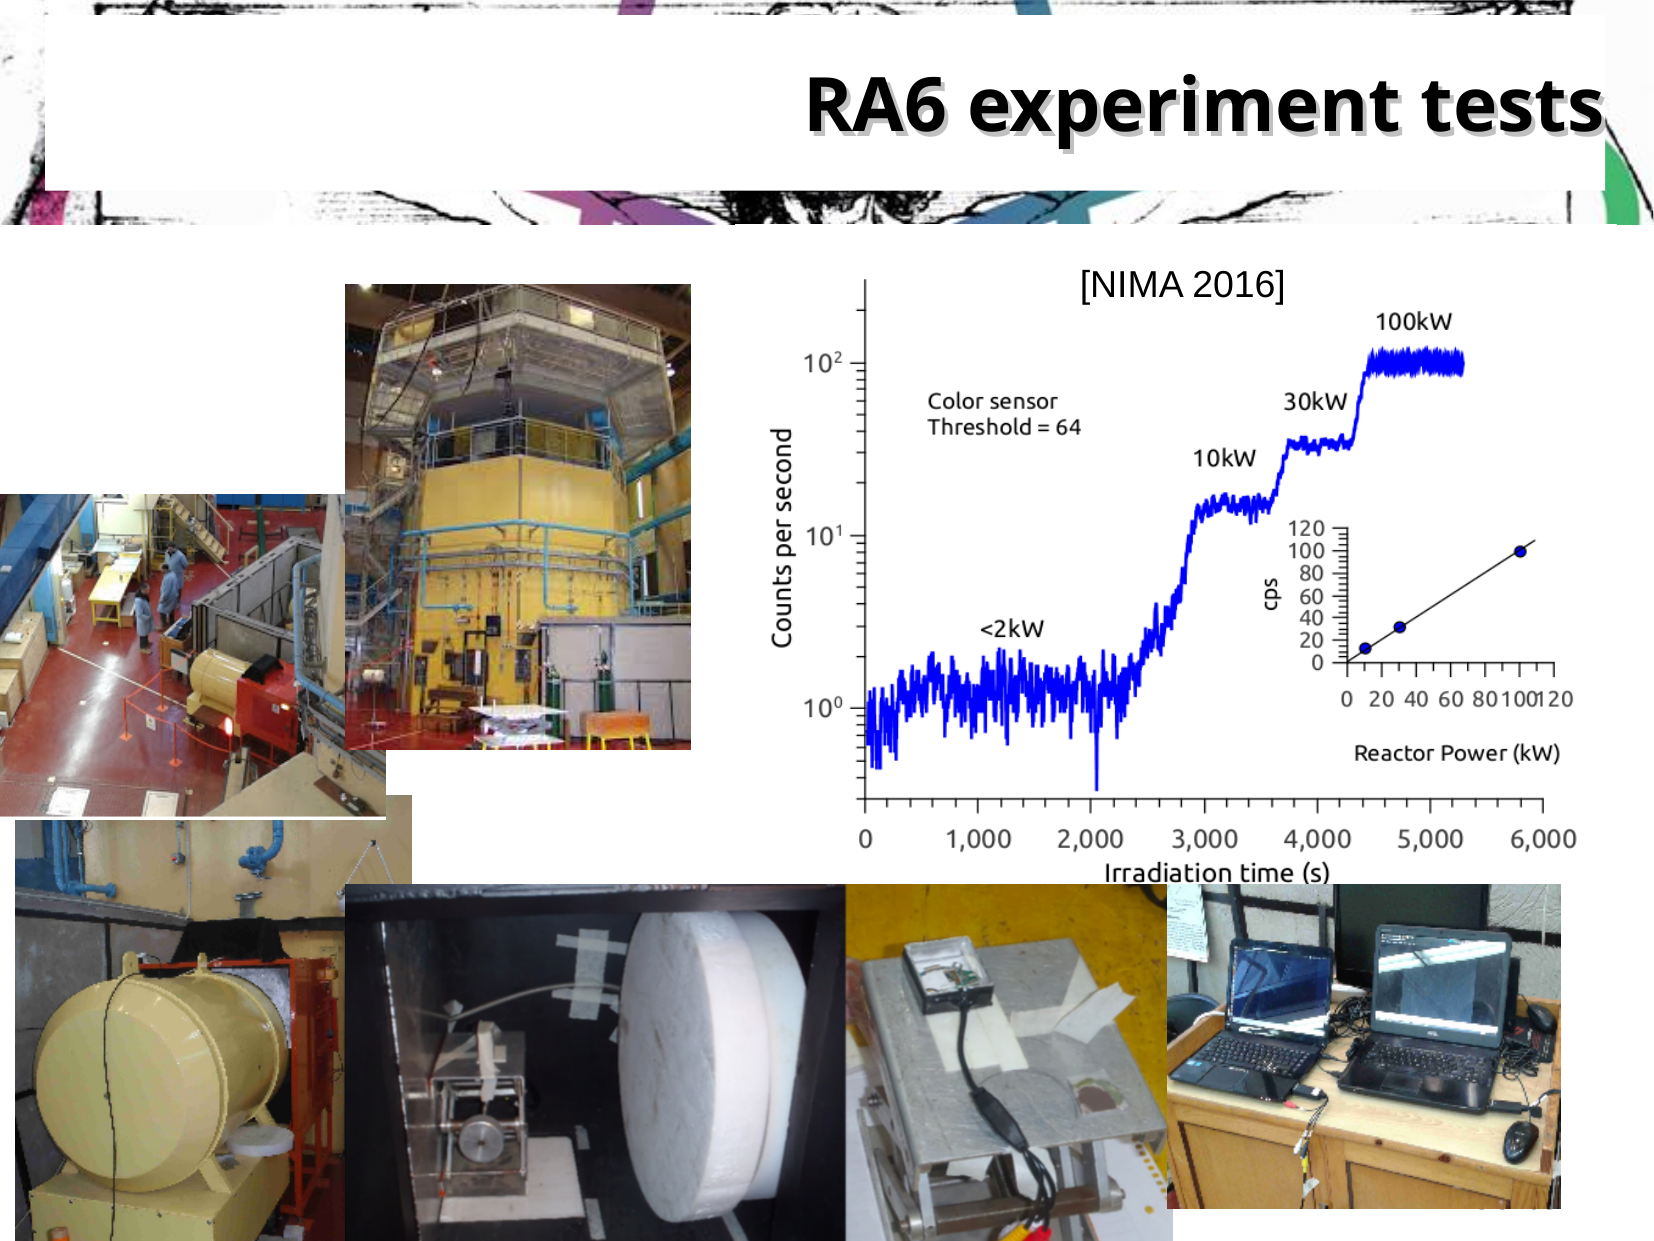

# RA6 experiment tests
[NIMA 2016]
24/Oct/2016
H. Asorey - asoreyh@cab.cnea.gov.ar
58